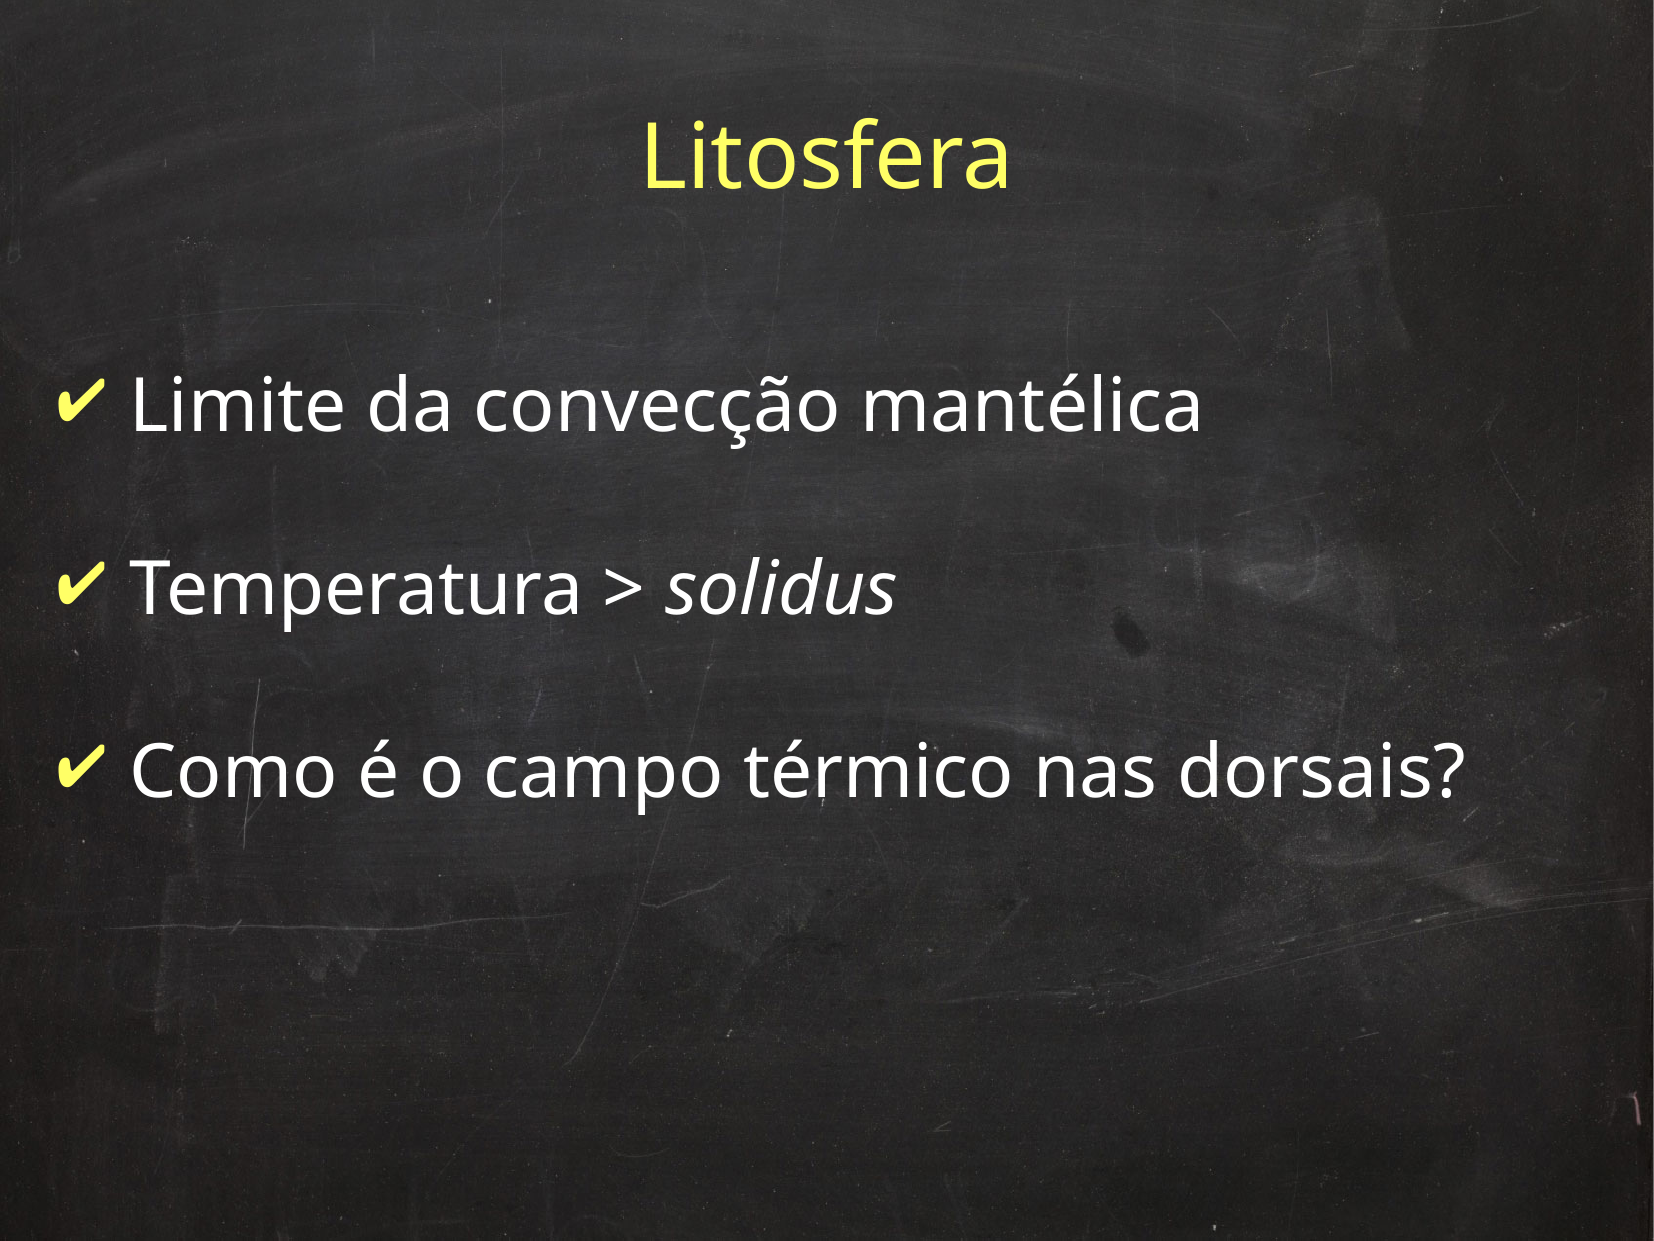

# Litosfera
 Limite da convecção mantélica
 Temperatura > solidus
 Como é o campo térmico nas dorsais?